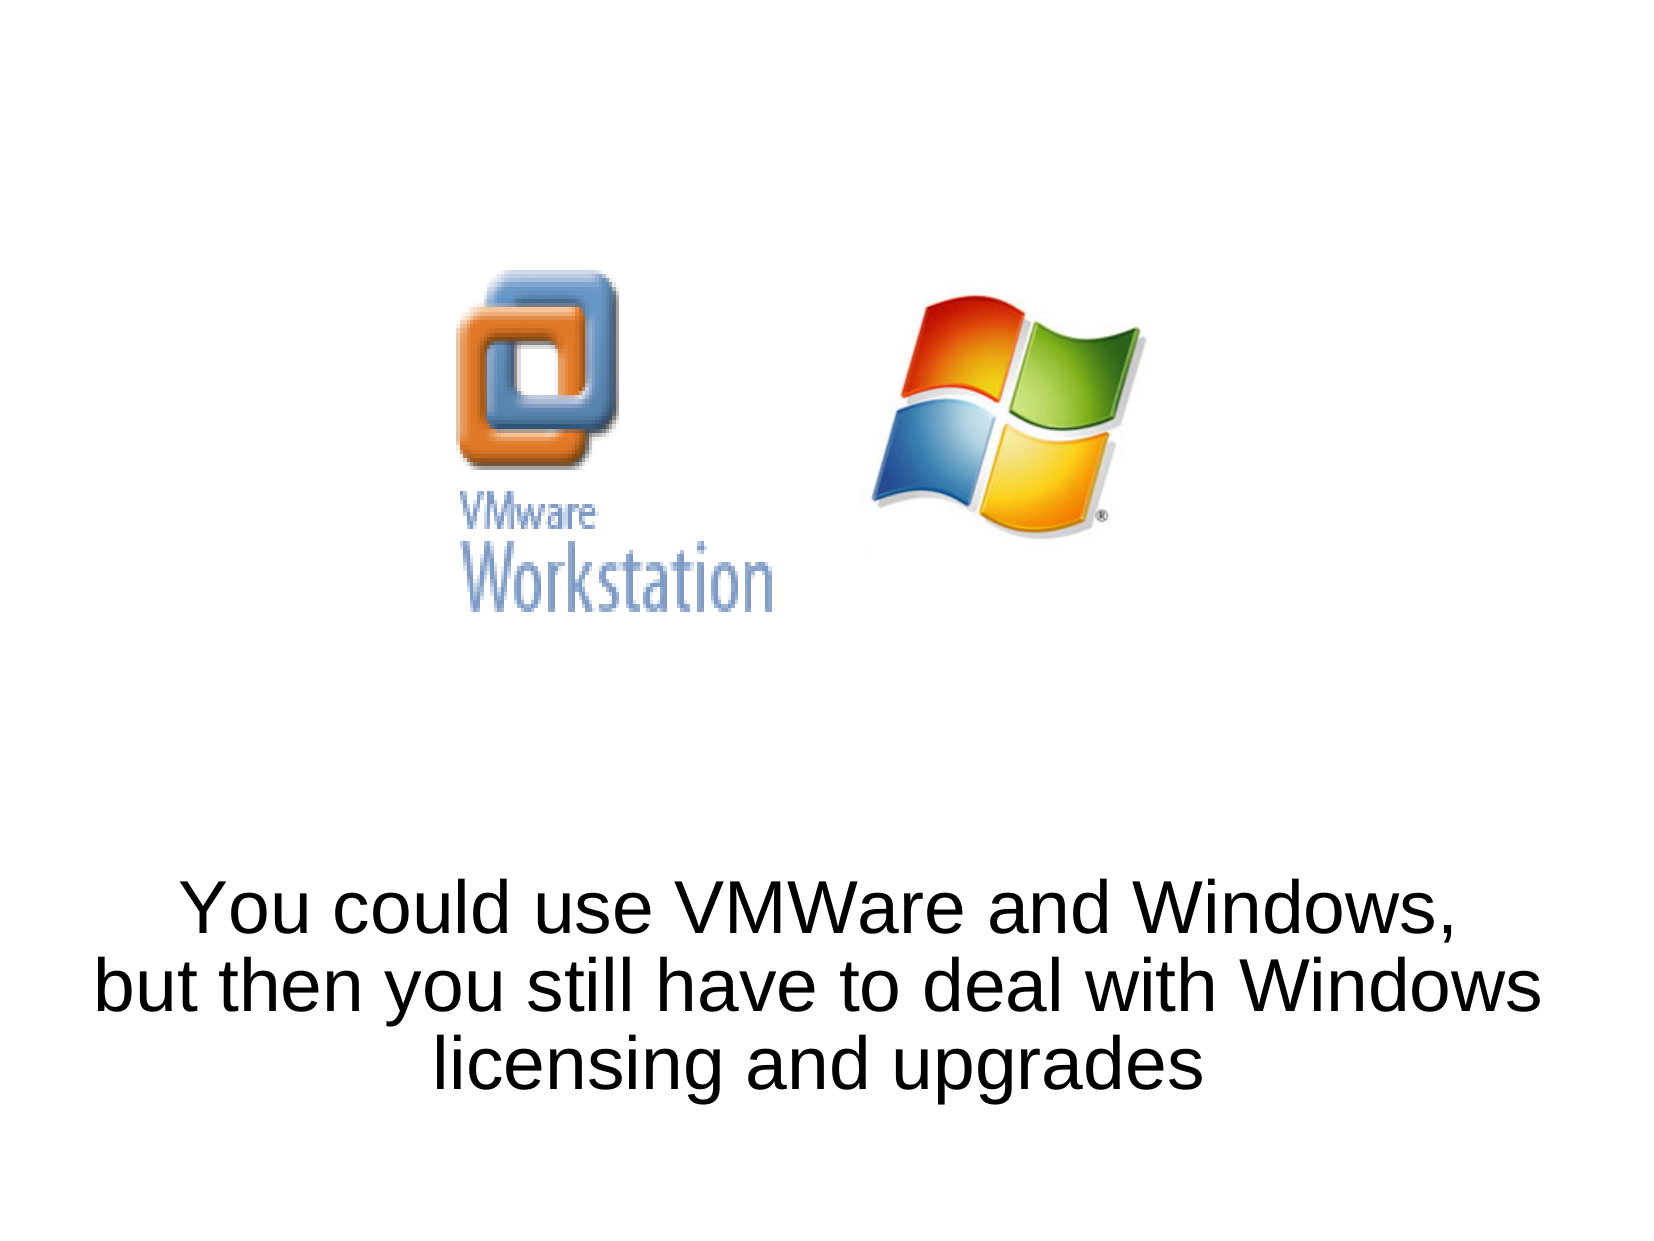

# You could use VMWare and Windows, but then you still have to deal with Windows licensing and upgrades